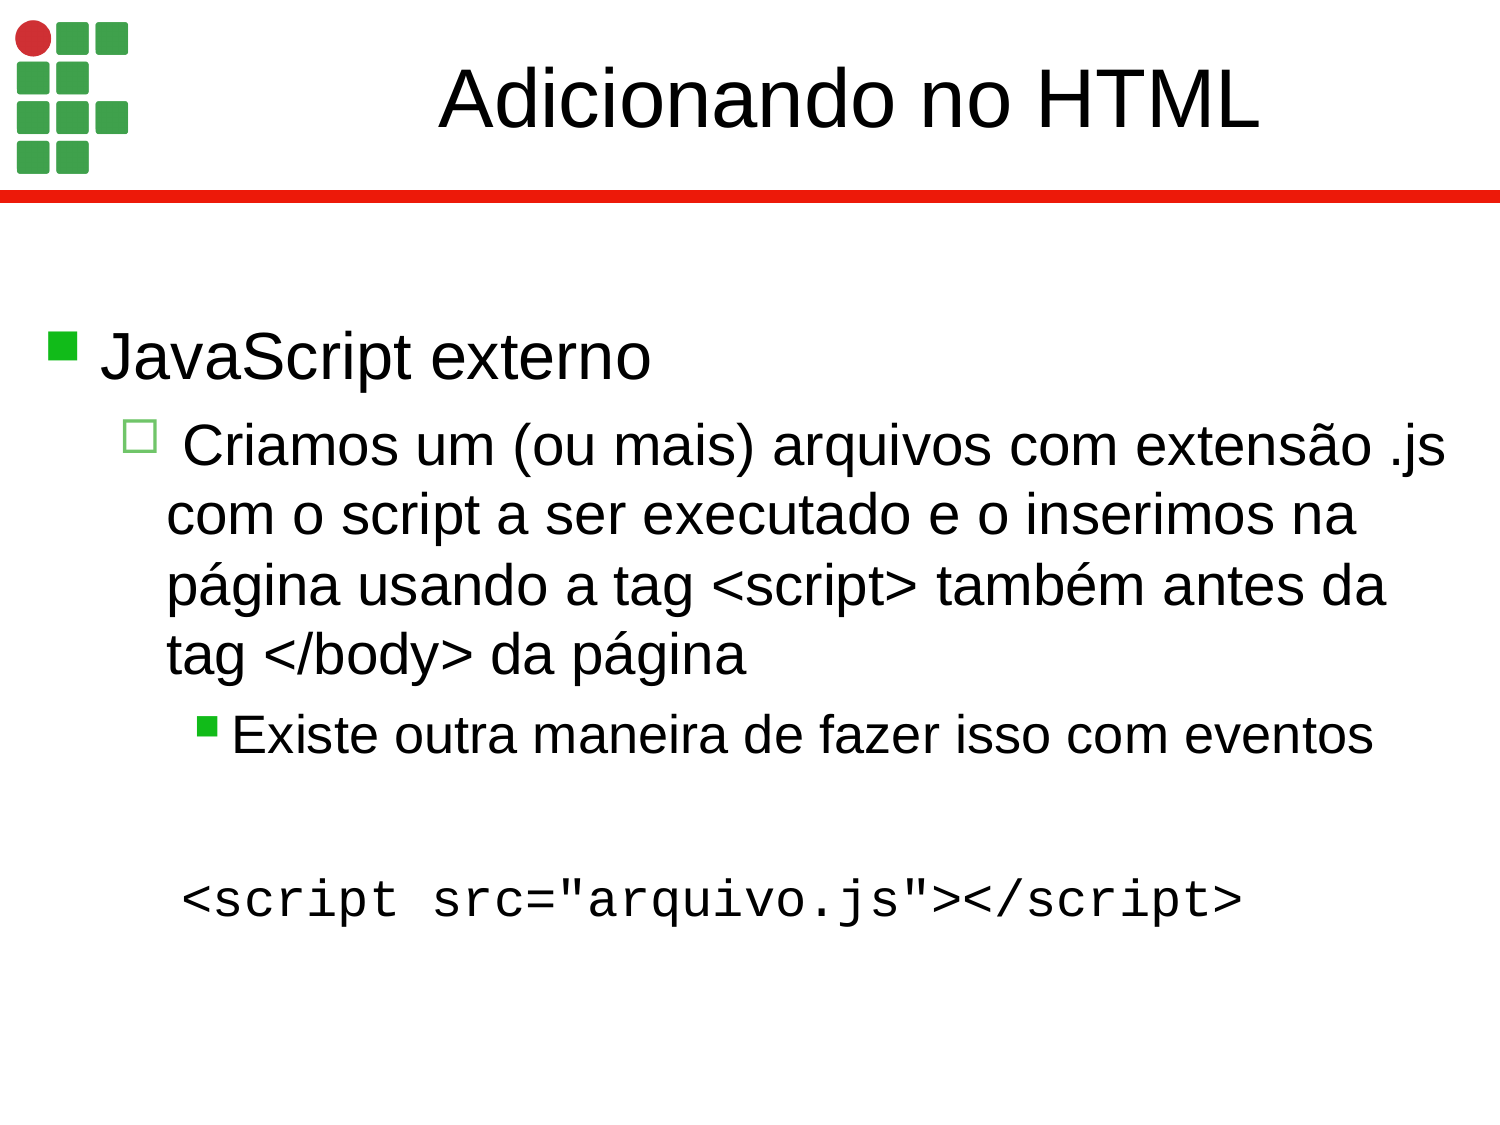

# Adicionando no HTML
JavaScript externo
 Criamos um (ou mais) arquivos com extensão .js com o script a ser executado e o inserimos na página usando a tag <script> também antes da tag </body> da página
Existe outra maneira de fazer isso com eventos
 <script src="arquivo.js"></script>